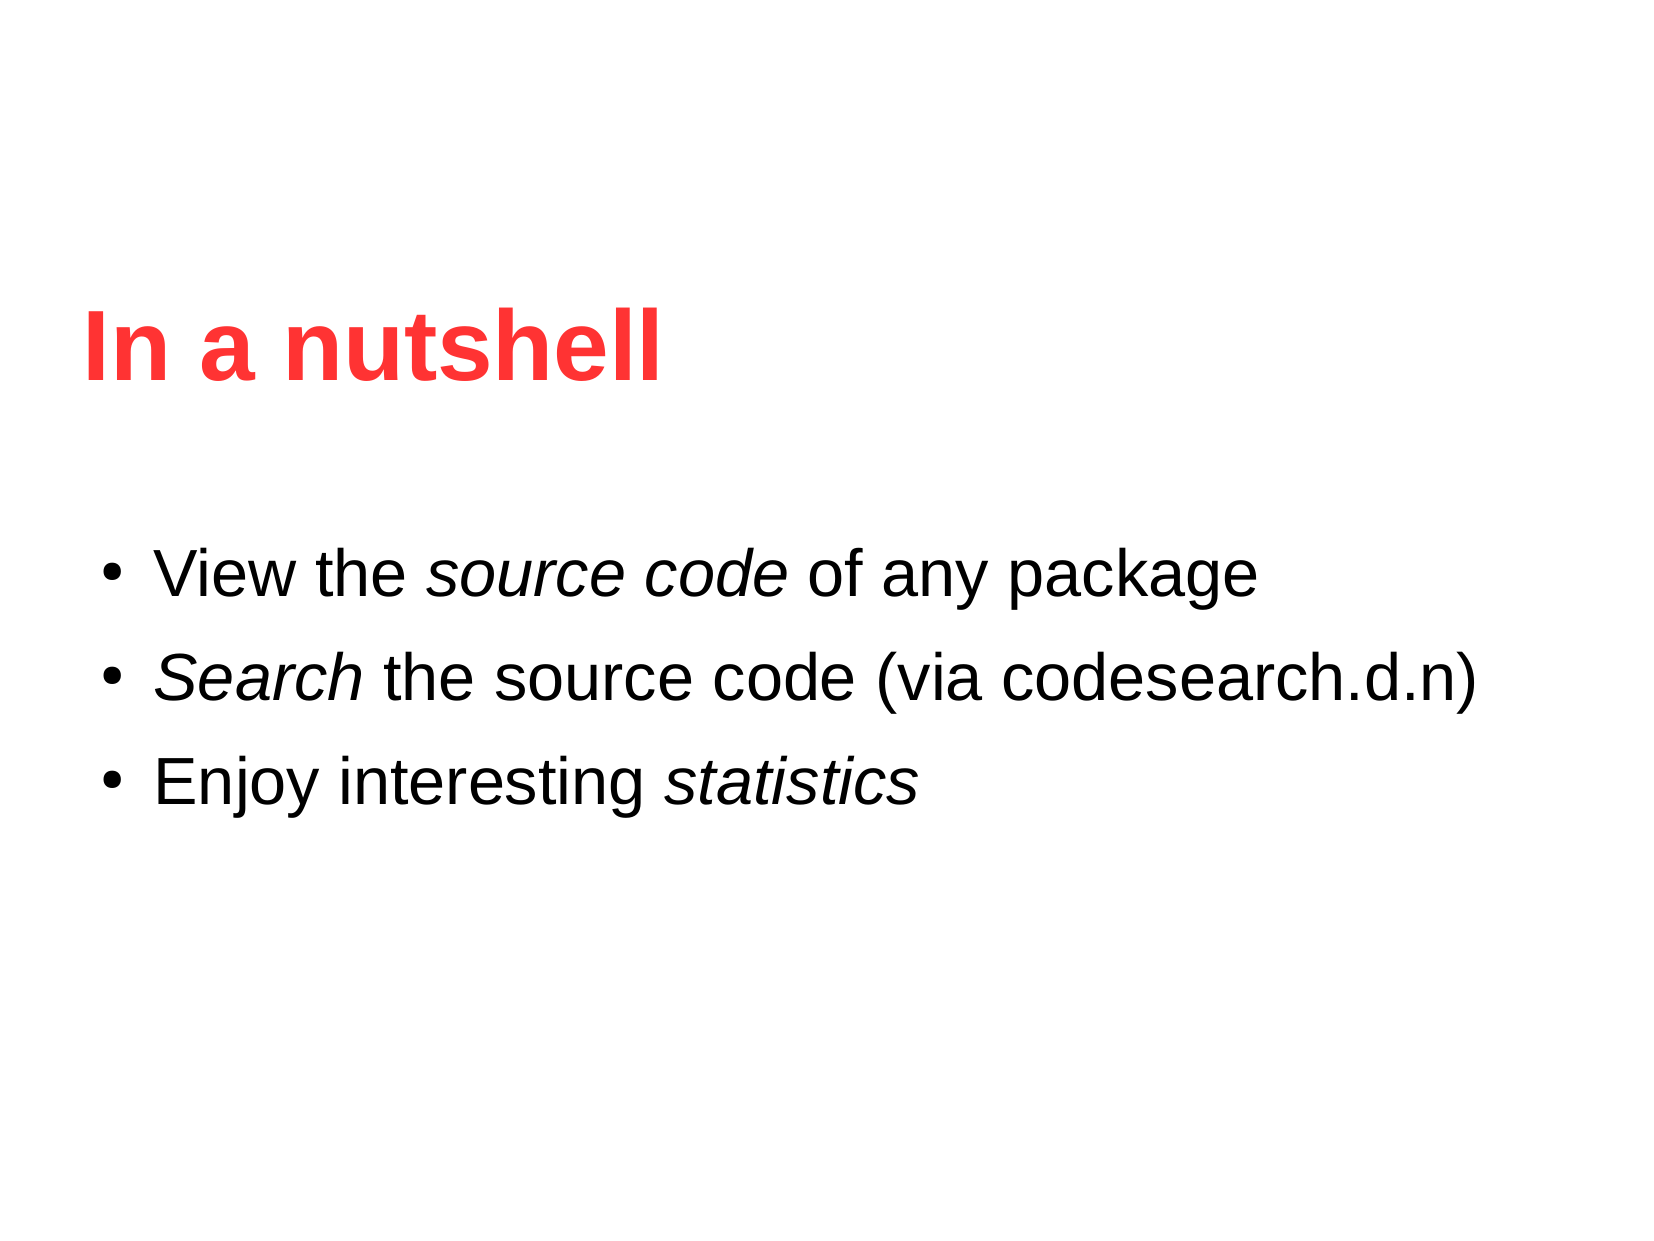

#
In a nutshell
View the source code of any package
Search the source code (via codesearch.d.n)
Enjoy interesting statistics